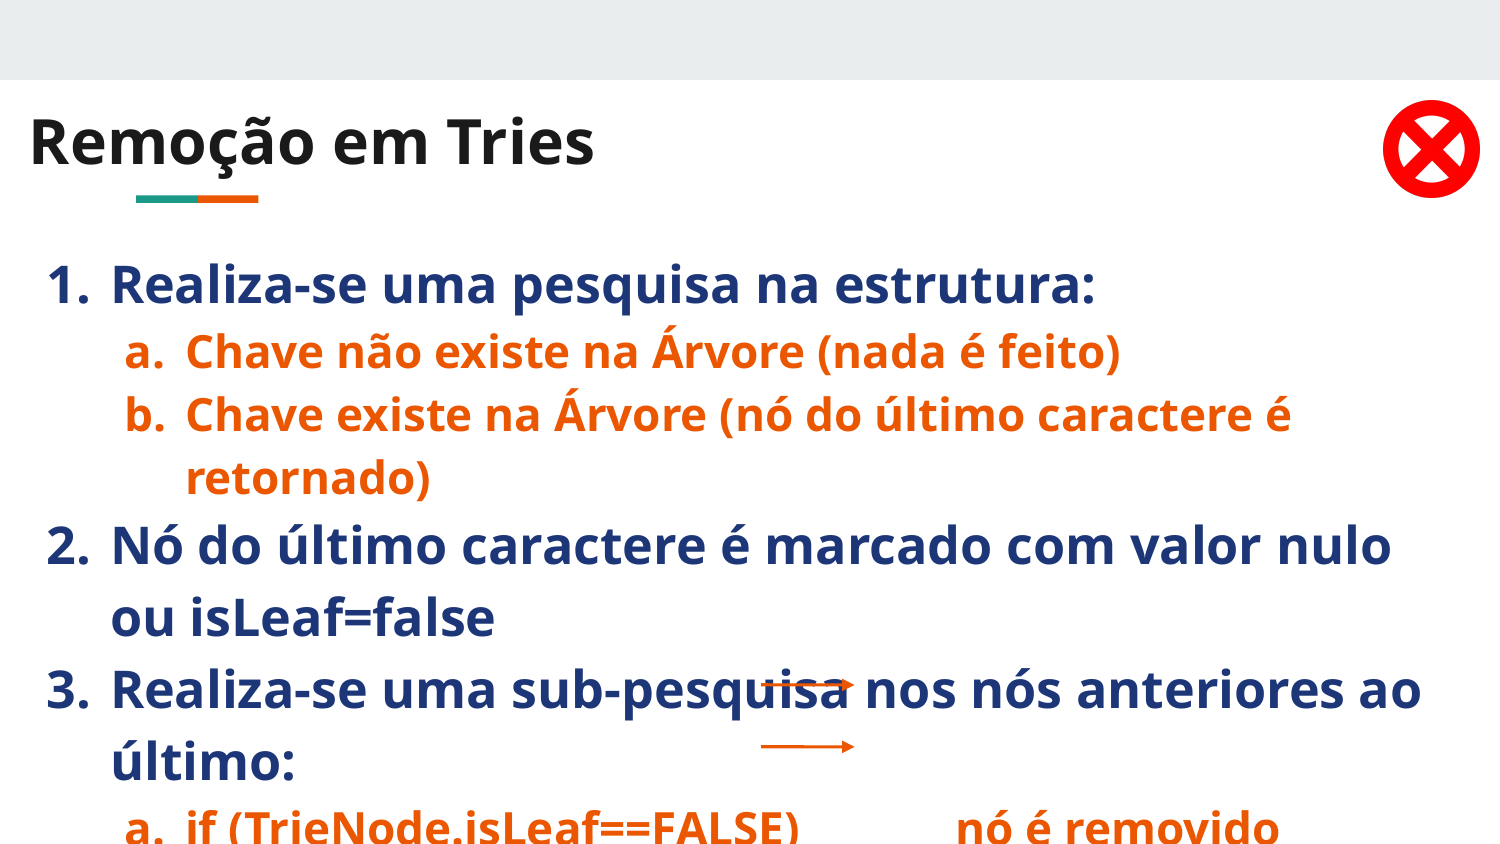

Remoção em Tries
# Realiza-se uma pesquisa na estrutura:
Chave não existe na Árvore (nada é feito)
Chave existe na Árvore (nó do último caractere é retornado)
Nó do último caractere é marcado com valor nulo ou isLeaf=false
Realiza-se uma sub-pesquisa nos nós anteriores ao último:
if (TrieNode.isLeaf==FALSE) nó é removido
if (TrieNode.isLeaf==TRUE) nó é mantido